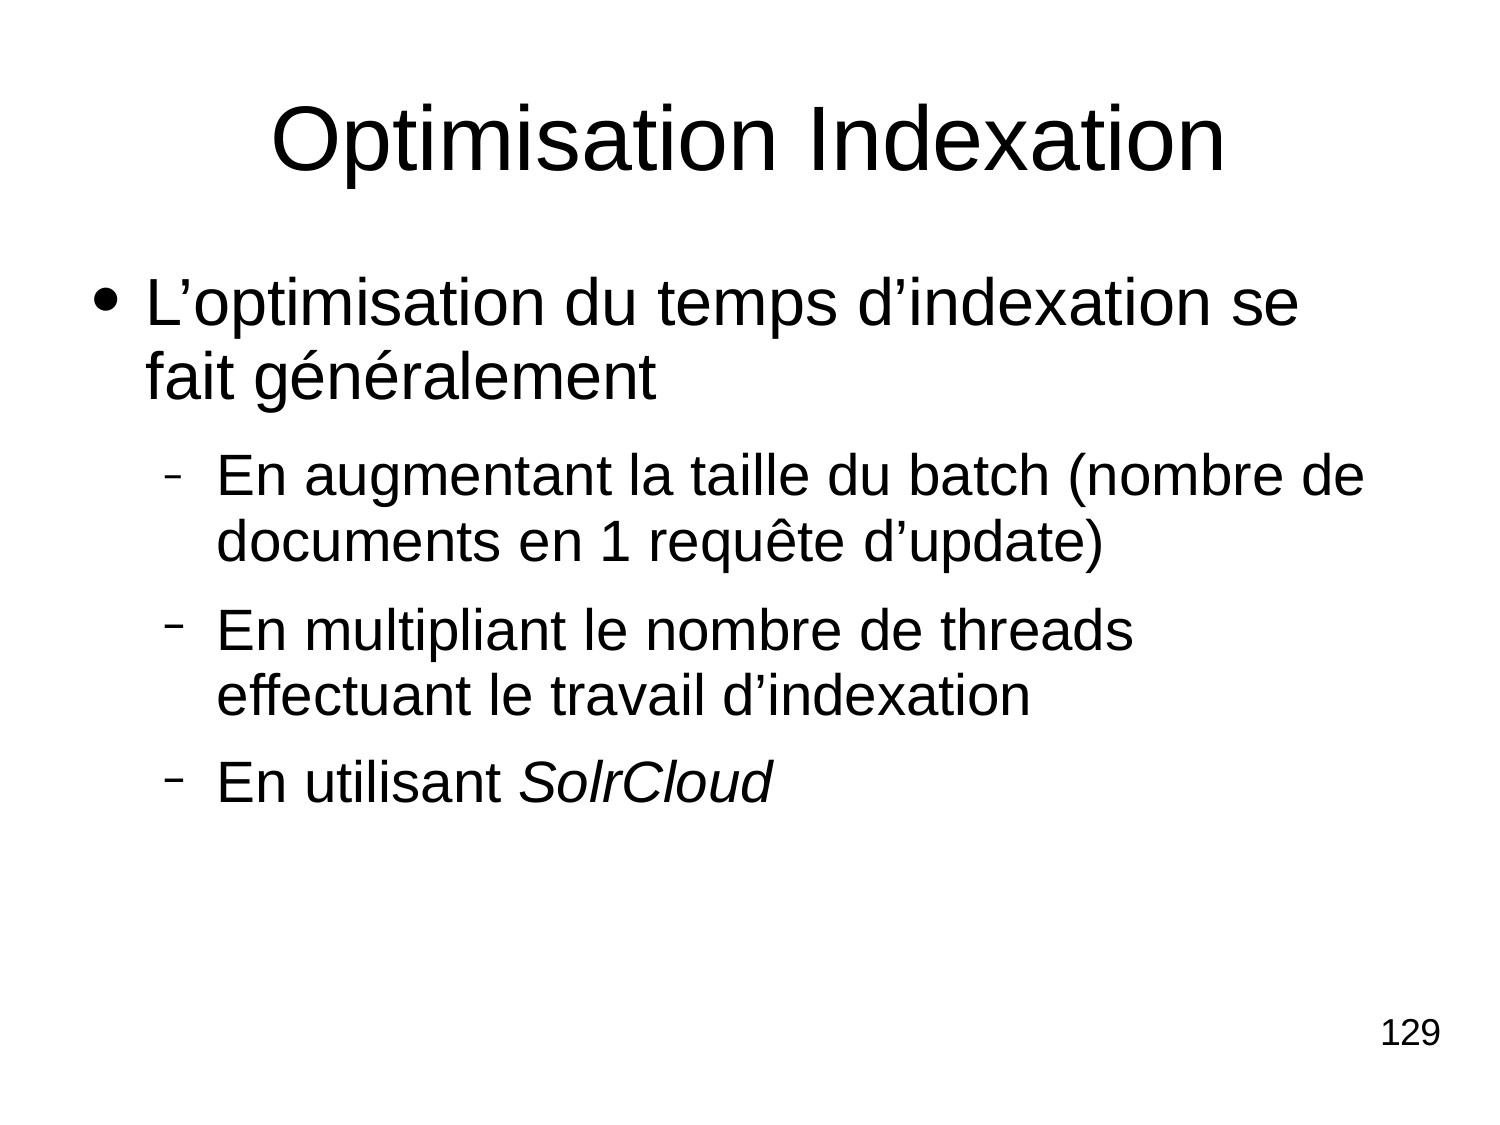

# Optimisation Indexation
L’optimisation du temps d’indexation se fait généralement
●
–	En augmentant la taille du batch (nombre de documents en 1 requête d’update)
En multipliant le nombre de threads effectuant le travail d’indexation
En utilisant SolrCloud
–
–
129